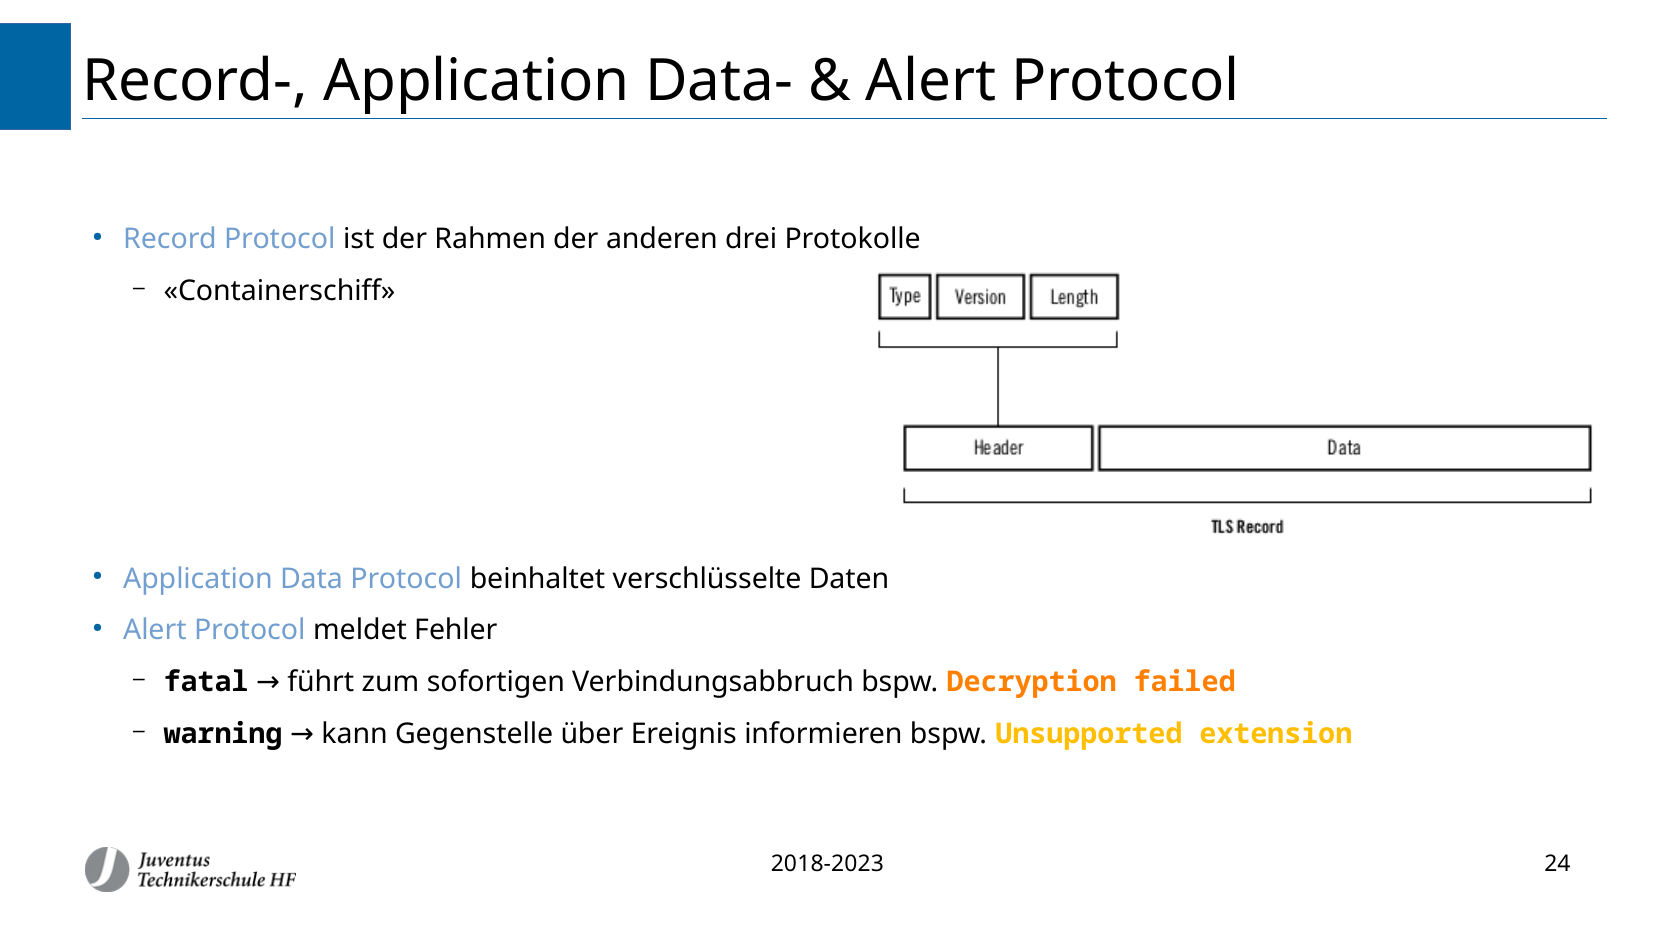

# Record-, Application Data- & Alert Protocol
Record Protocol ist der Rahmen der anderen drei Protokolle
«Containerschiff»
Application Data Protocol beinhaltet verschlüsselte Daten
Alert Protocol meldet Fehler
fatal → führt zum sofortigen Verbindungsabbruch bspw. Decryption failed
warning → kann Gegenstelle über Ereignis informieren bspw. Unsupported extension
2018-2023
24